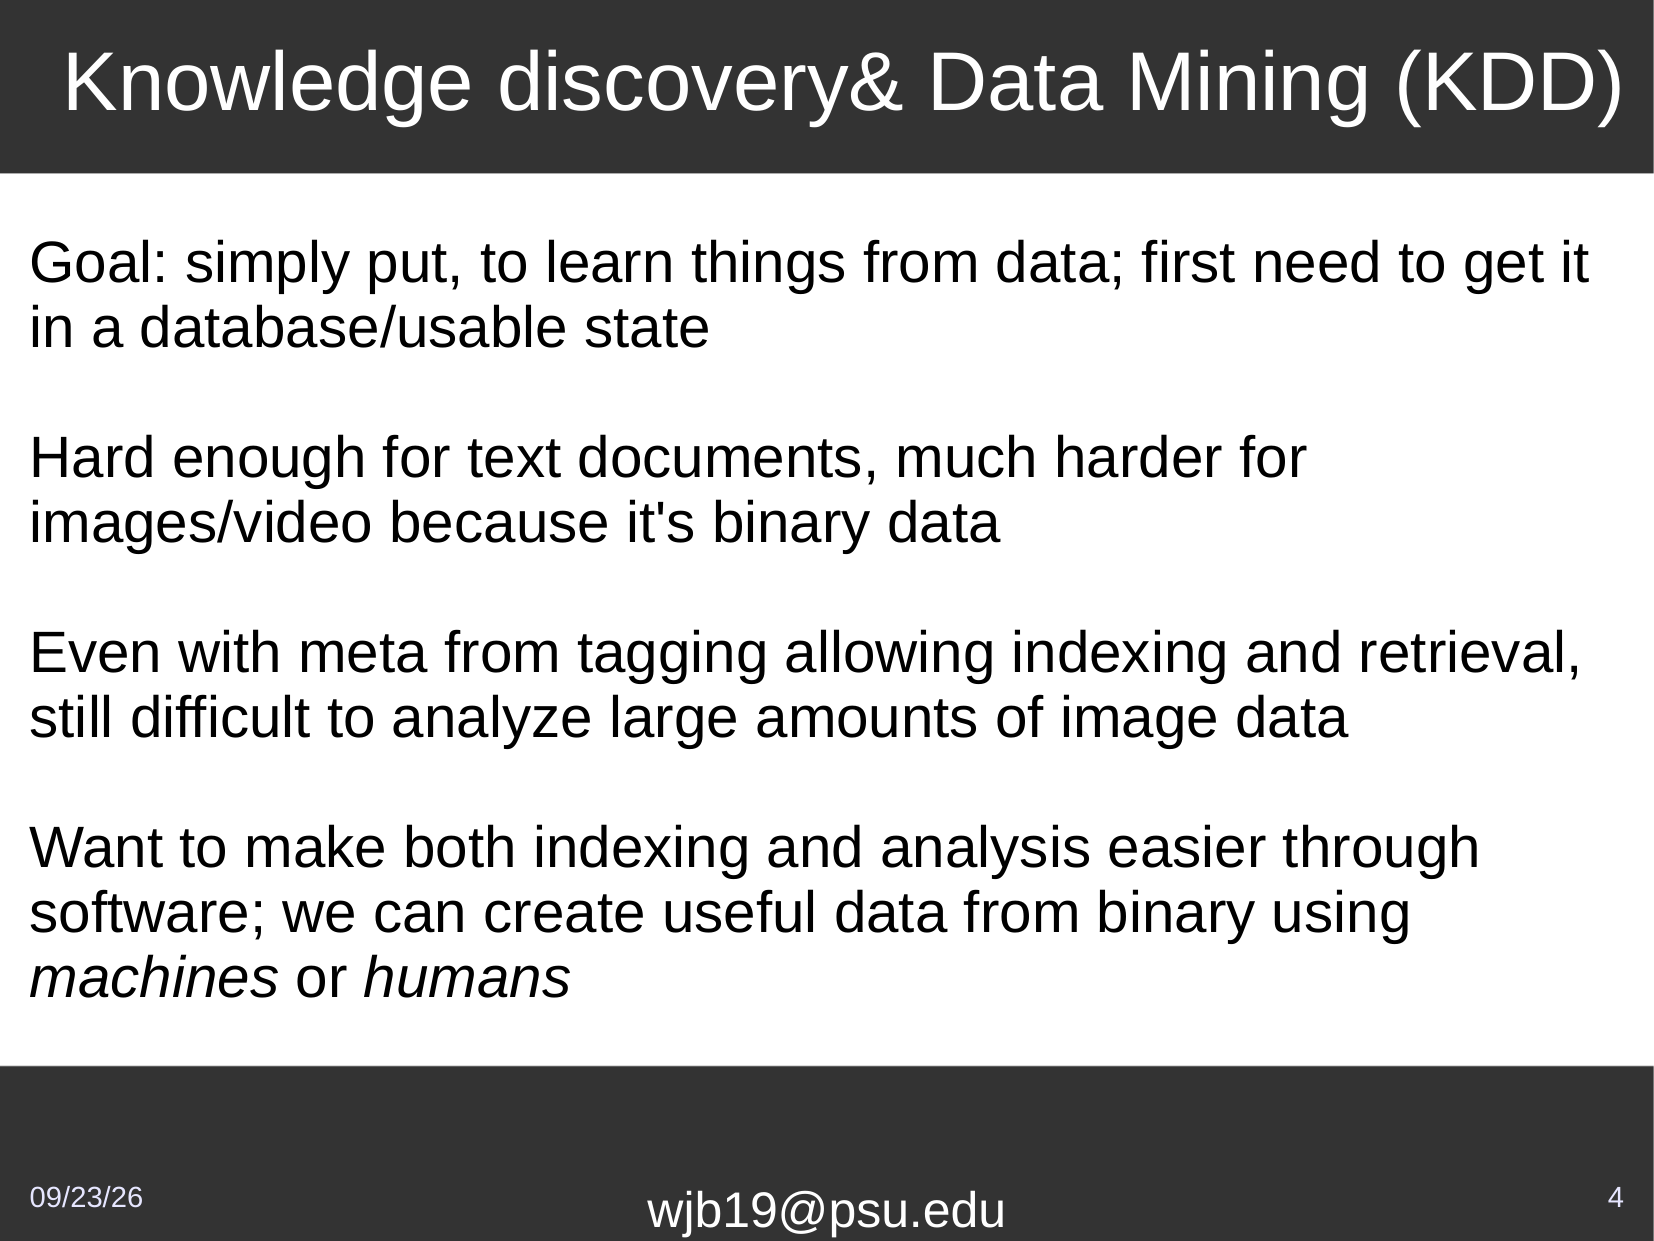

Knowledge discovery& Data Mining (KDD)
# Goal: simply put, to learn things from data; first need to get it in a database/usable state Hard enough for text documents, much harder for images/video because it's binary data Even with meta from tagging allowing indexing and retrieval, still difficult to analyze large amounts of image data Want to make both indexing and analysis easier through software; we can create useful data from binary using machines or humans
4
wjb19@psu.edu